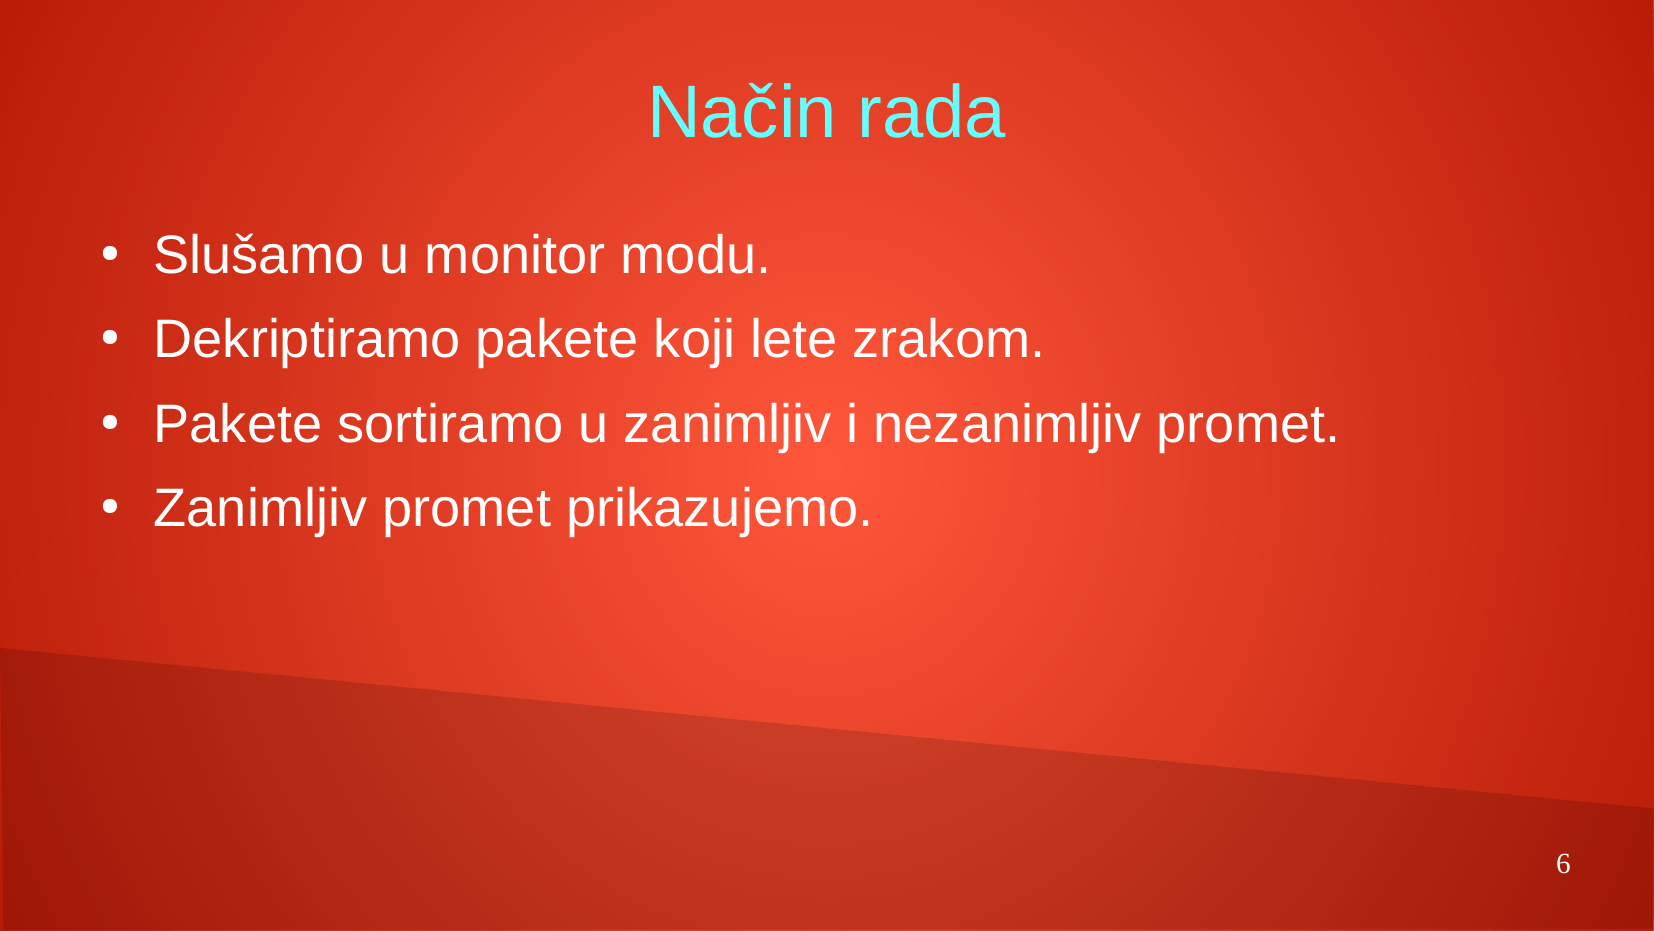

# Način rada
Slušamo u monitor modu.
Dekriptiramo pakete koji lete zrakom.
Pakete sortiramo u zanimljiv i nezanimljiv promet.
Zanimljiv promet prikazujemo.
6